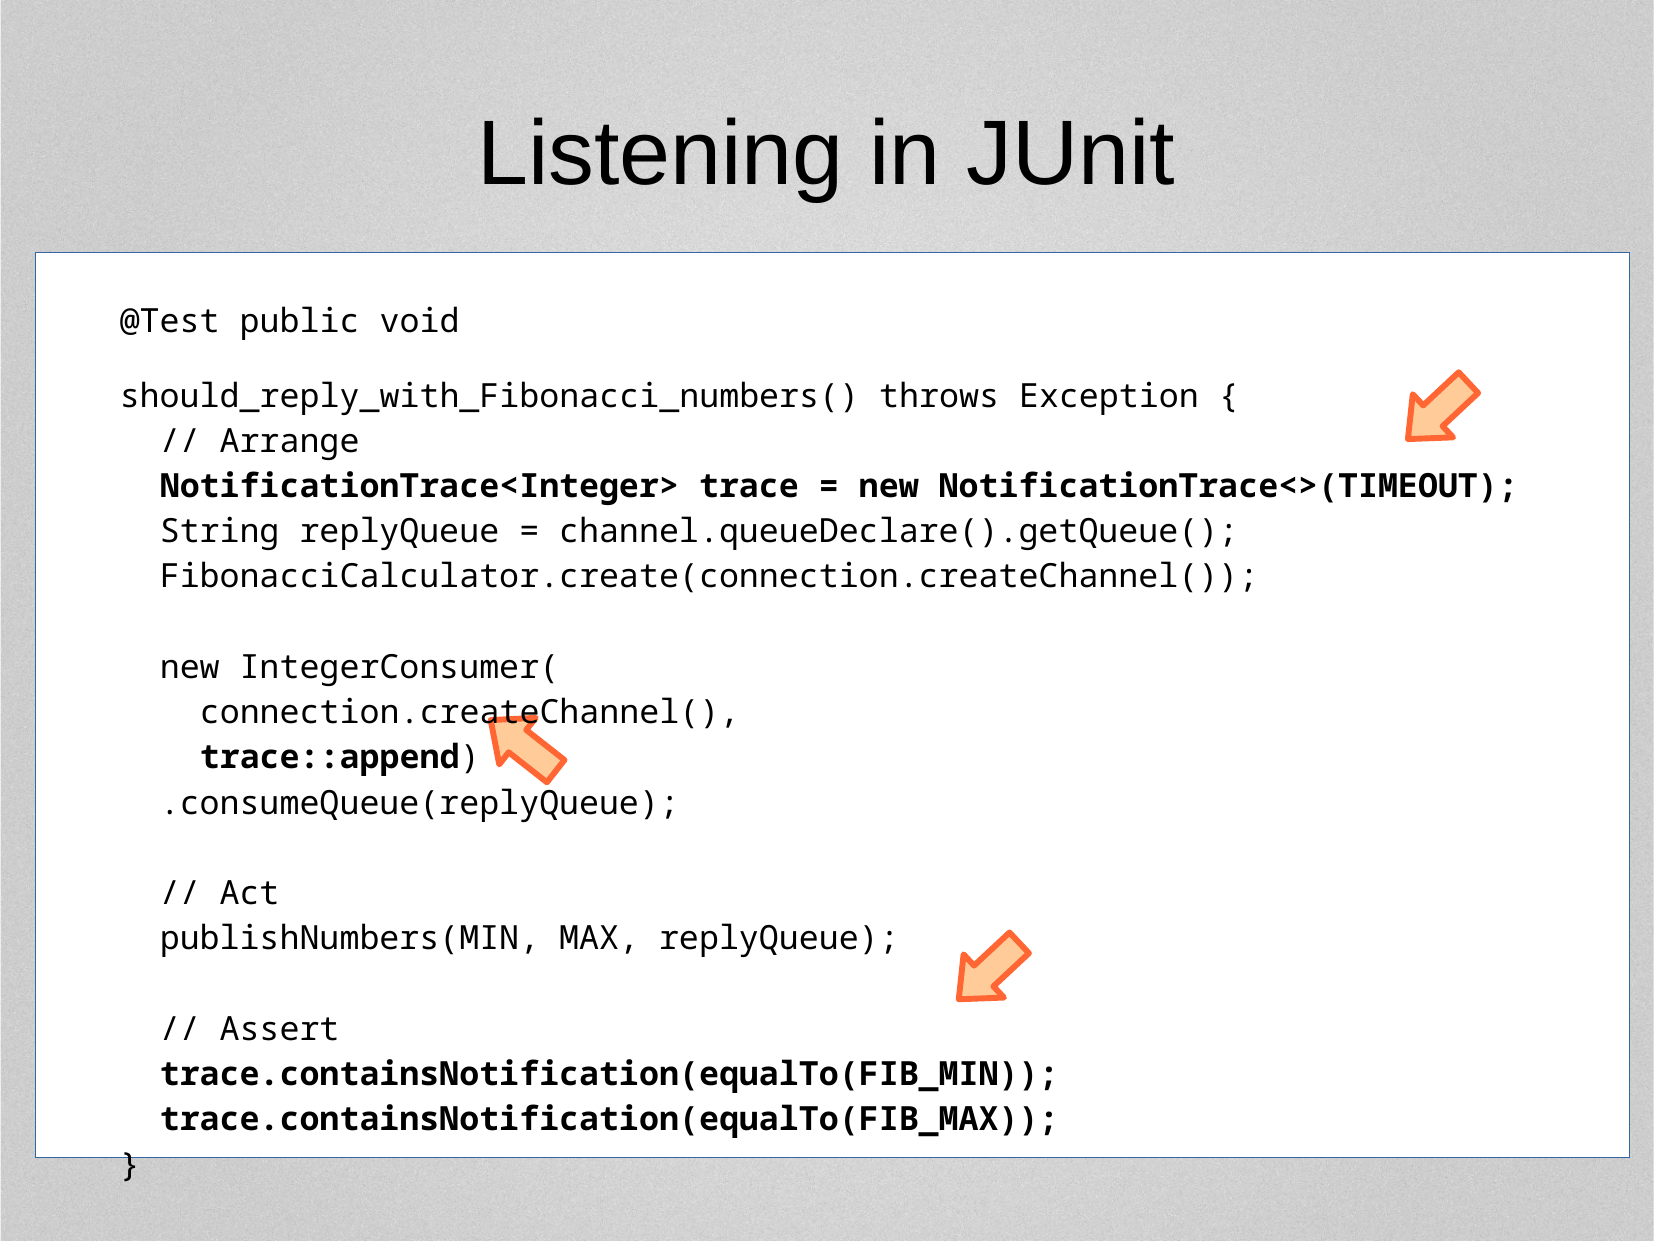

# Listening in JUnit
 @Test public void
 should_reply_with_Fibonacci_numbers() throws Exception {
 // Arrange
 NotificationTrace<Integer> trace = new NotificationTrace<>(TIMEOUT);
 String replyQueue = channel.queueDeclare().getQueue();
 FibonacciCalculator.create(connection.createChannel());
 new IntegerConsumer(
 connection.createChannel(),
 trace::append)
 .consumeQueue(replyQueue);
 // Act
 publishNumbers(MIN, MAX, replyQueue);
 // Assert
 trace.containsNotification(equalTo(FIB_MIN));
 trace.containsNotification(equalTo(FIB_MAX));
 }